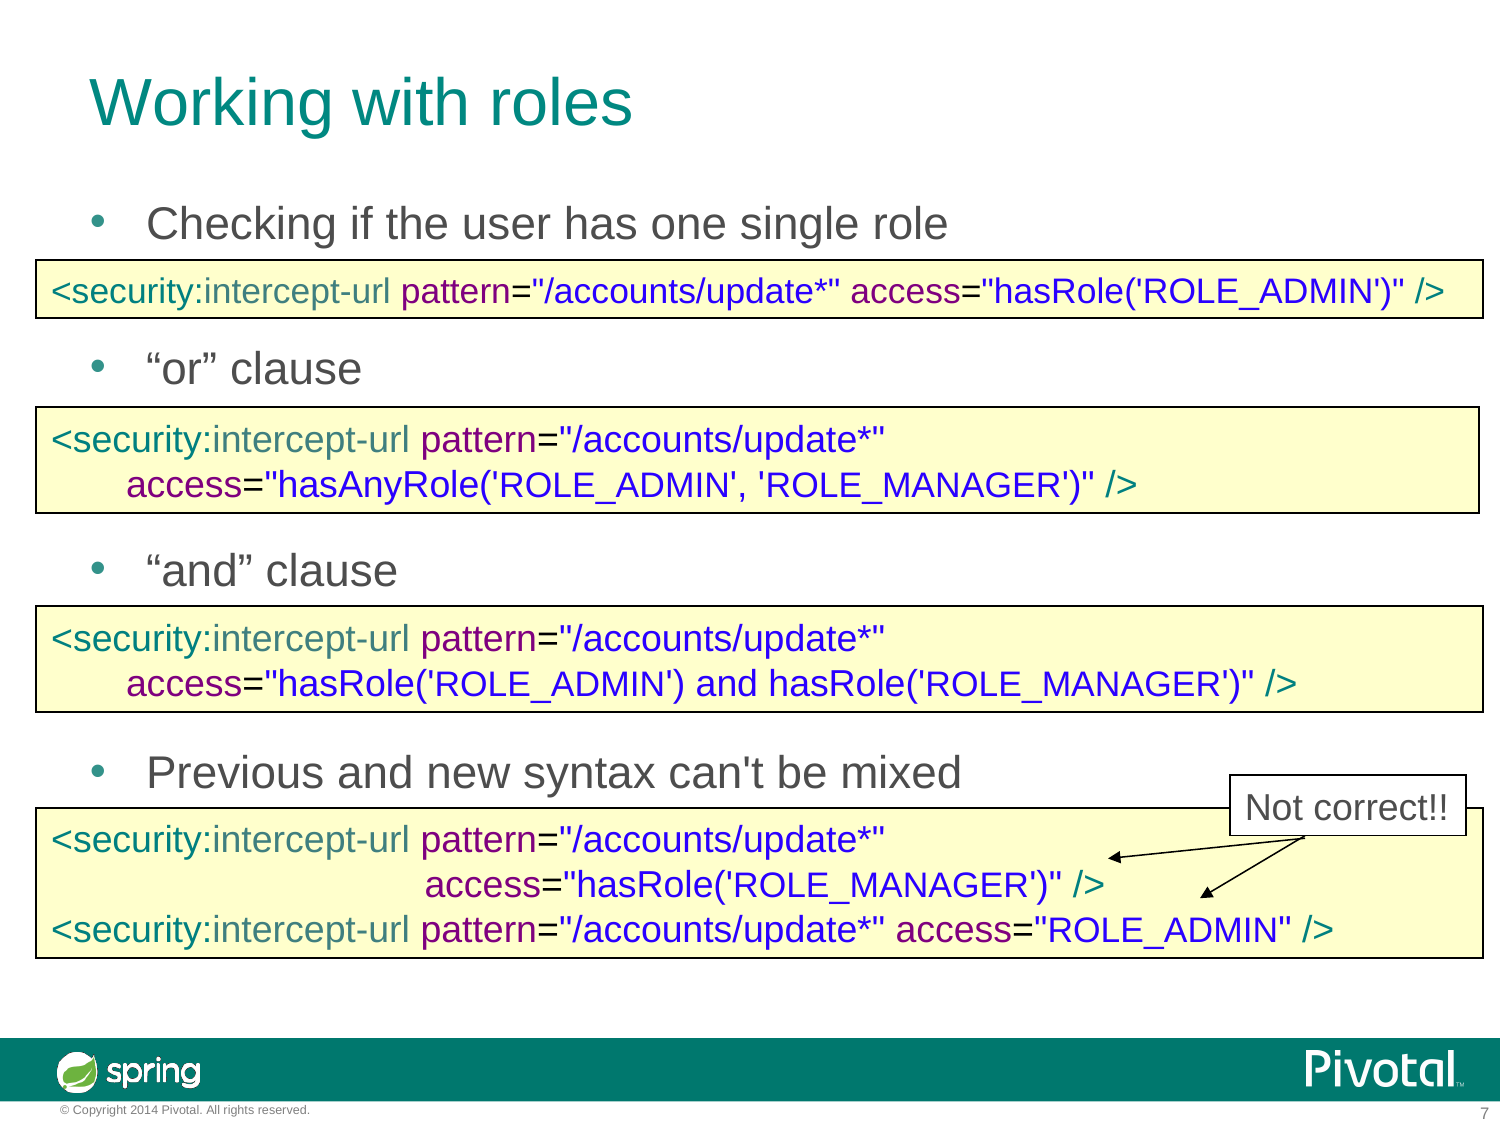

# Working with roles
Checking if the user has one single role
“or” clause
“and” clause
Previous and new syntax can't be mixed
<security:intercept-url pattern="/accounts/update*" access="hasRole('ROLE_ADMIN')" />
<security:intercept-url pattern="/accounts/update*"
	access="hasAnyRole('ROLE_ADMIN', 'ROLE_MANAGER')" />
<security:intercept-url pattern="/accounts/update*"
	access="hasRole('ROLE_ADMIN') and hasRole('ROLE_MANAGER')" />
Not correct!!
<security:intercept-url pattern="/accounts/update*"
				 access="hasRole('ROLE_MANAGER')" />
<security:intercept-url pattern="/accounts/update*" access="ROLE_ADMIN" />